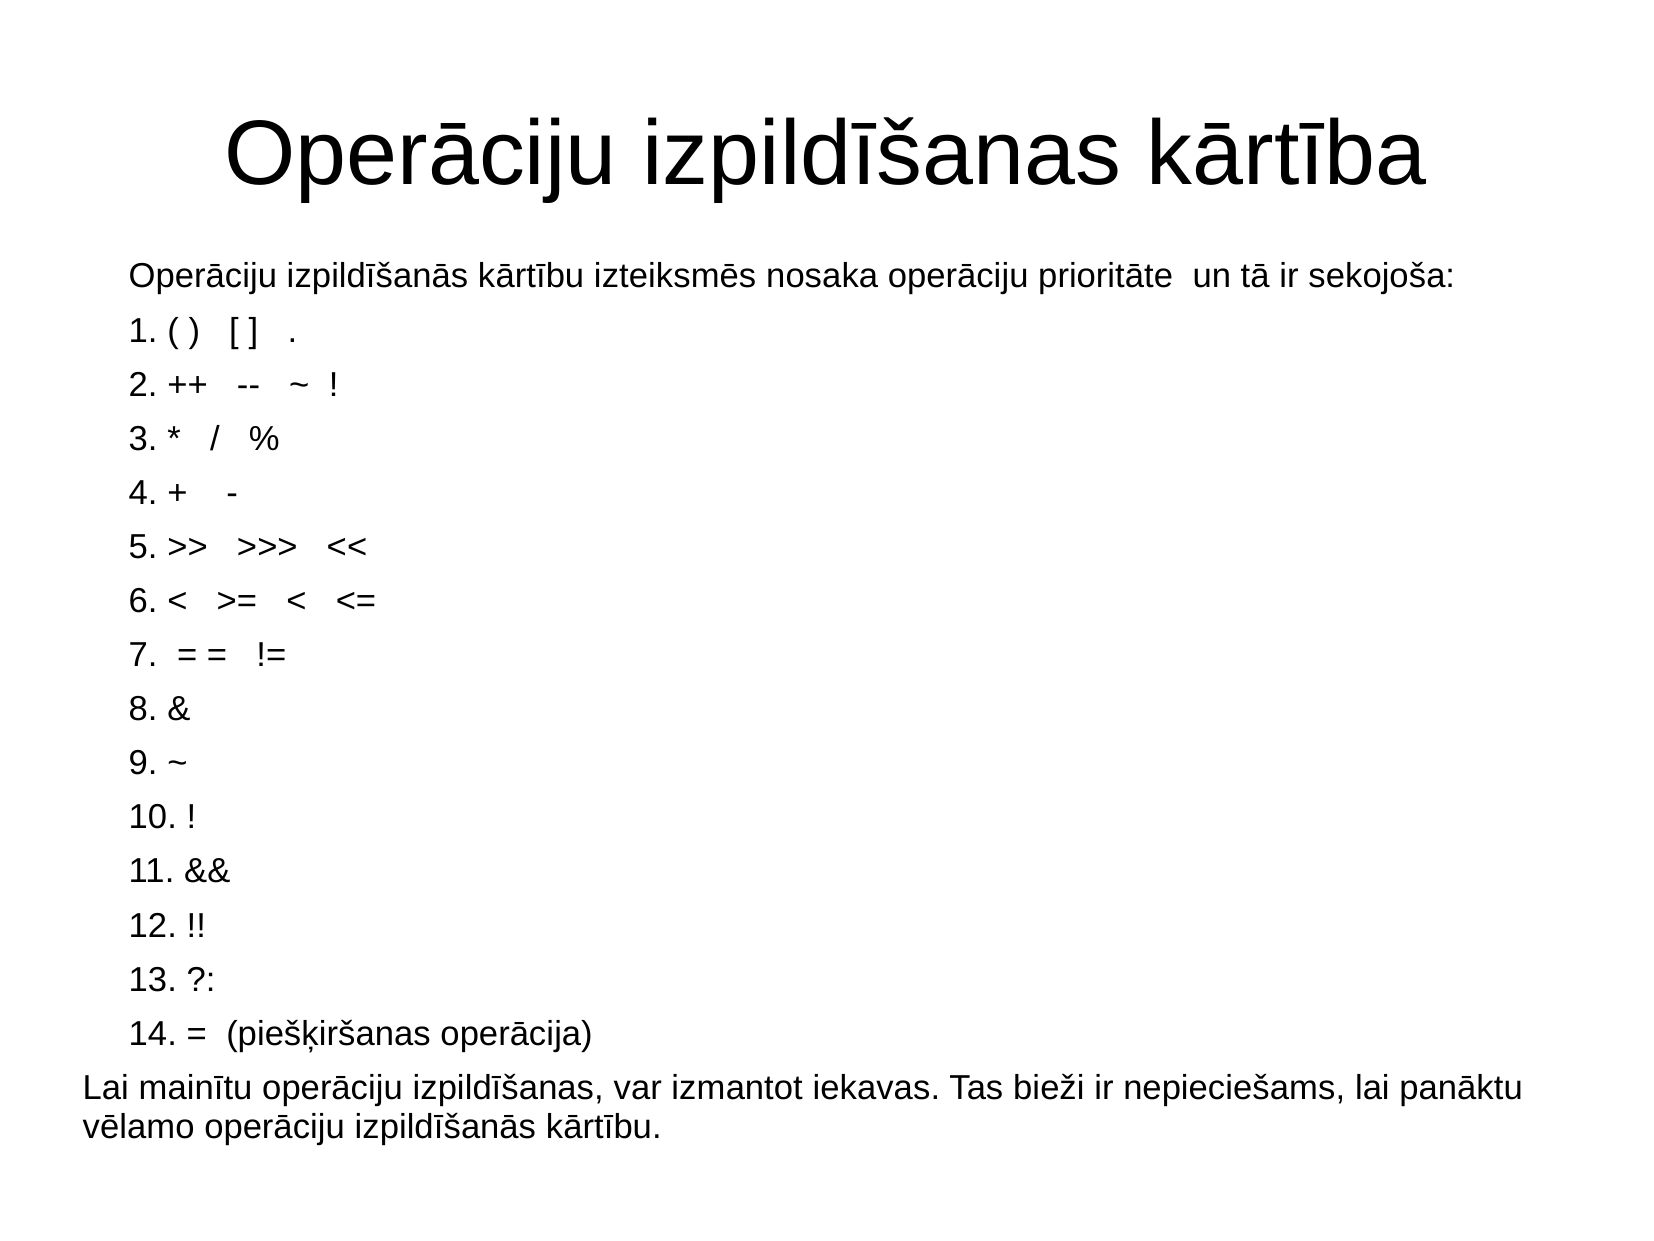

# Operāciju izpildīšanas kārtība
Operāciju izpildīšanās kārtību izteiksmēs nosaka operāciju prioritāte un tā ir sekojoša:
1. ( ) [ ] .
2. ++ -- ~ !
3. * / %
4. + -
5. >> >>> <<
6. < >= < <=
7. = = !=
8. &
9. ~
10. !
11. &&
12. !!
13. ?:
14. = (piešķiršanas operācija)
Lai mainītu operāciju izpildīšanas, var izmantot iekavas. Tas bieži ir nepieciešams, lai panāktu vēlamo operāciju izpildīšanās kārtību.